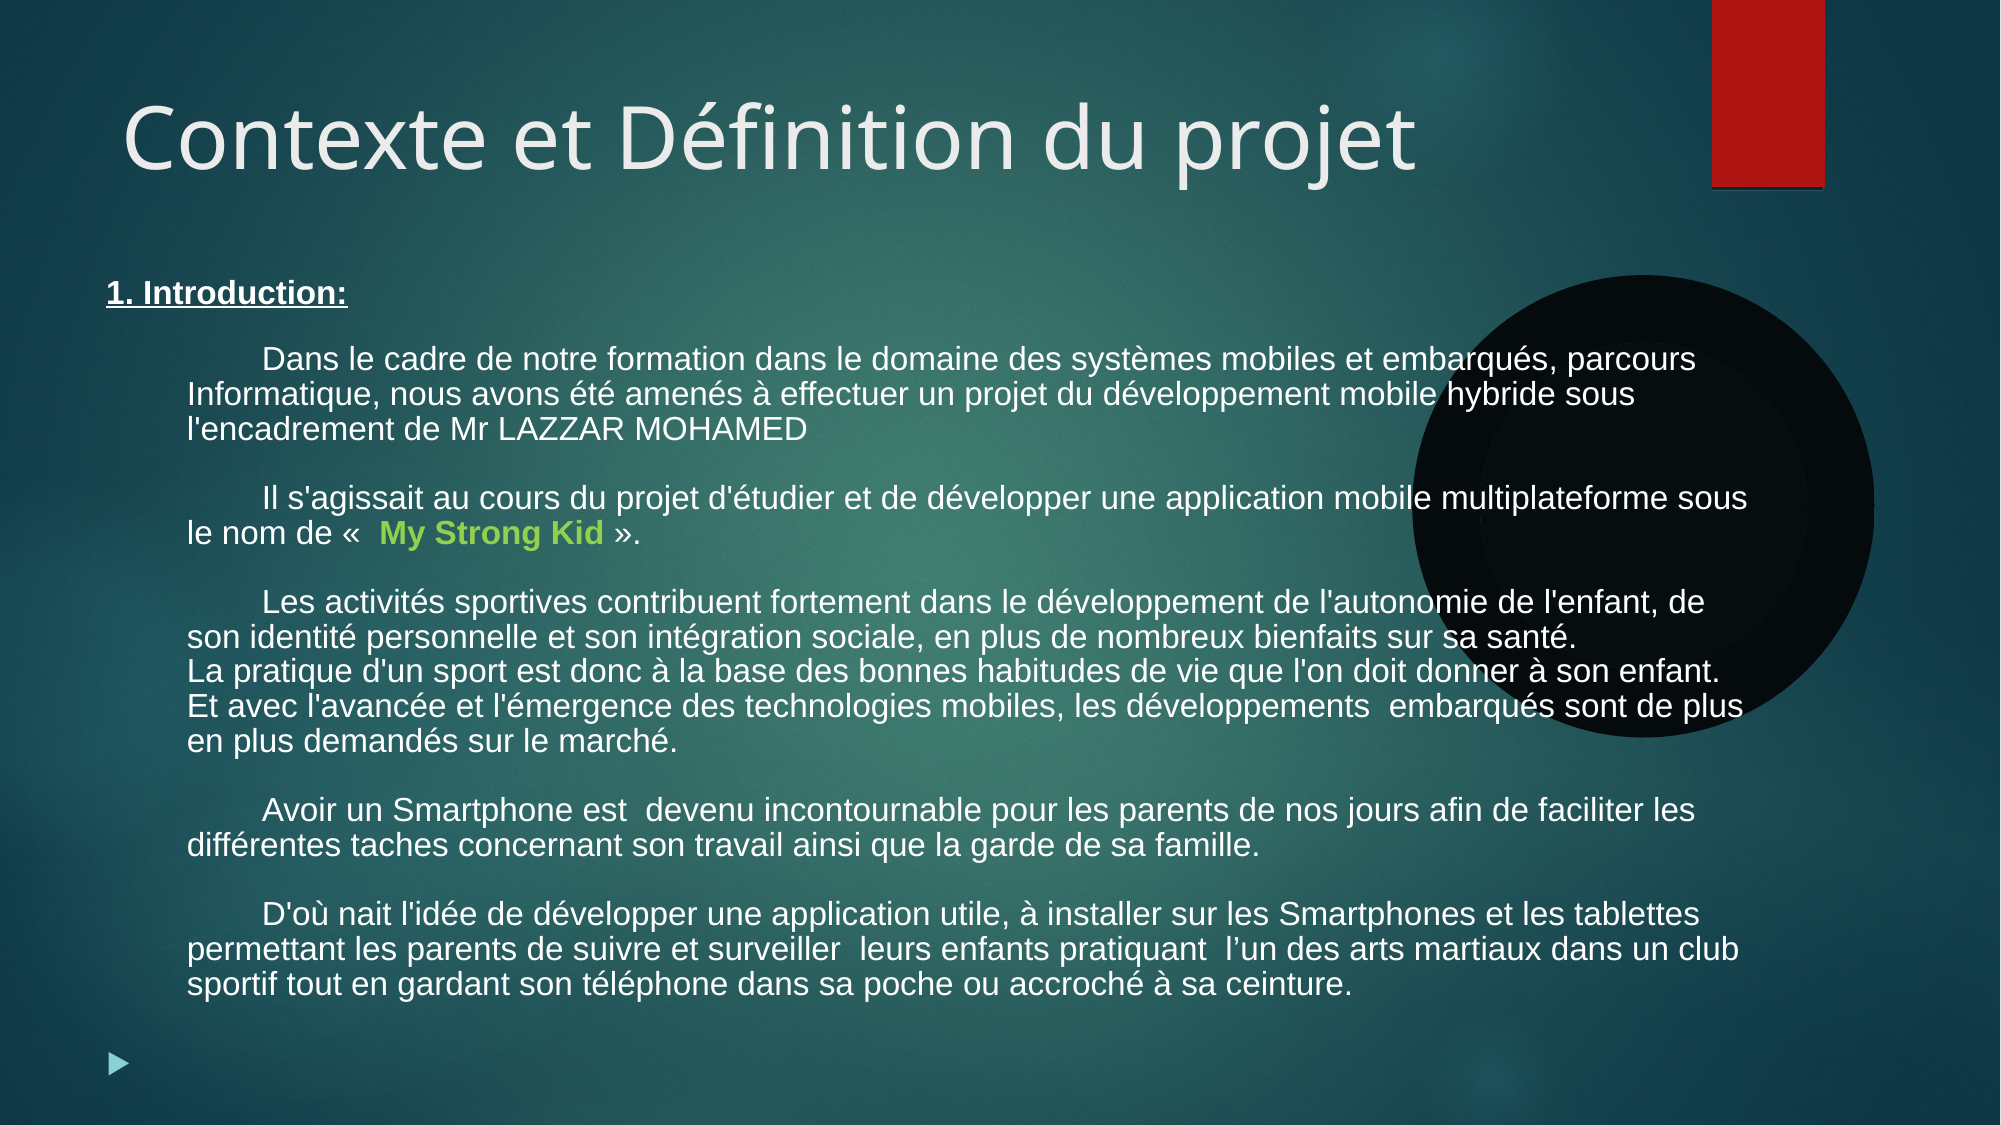

# Contexte et Définition du projet
1. Introduction:
	Dans le cadre de notre formation dans le domaine des systèmes mobiles et embarqués, parcours Informatique, nous avons été amenés à effectuer un projet du développement mobile hybride sous l'encadrement de Mr LAZZAR MOHAMED
	Il s'agissait au cours du projet d'étudier et de développer une application mobile multiplateforme sous le nom de «  My Strong Kid ».
	Les activités sportives contribuent fortement dans le développement de l'autonomie de l'enfant, de son identité personnelle et son intégration sociale, en plus de nombreux bienfaits sur sa santé.
La pratique d'un sport est donc à la base des bonnes habitudes de vie que l'on doit donner à son enfant.
Et avec l'avancée et l'émergence des technologies mobiles, les développements embarqués sont de plus en plus demandés sur le marché.
	Avoir un Smartphone est devenu incontournable pour les parents de nos jours afin de faciliter les différentes taches concernant son travail ainsi que la garde de sa famille.
	D'où nait l'idée de développer une application utile, à installer sur les Smartphones et les tablettes permettant les parents de suivre et surveiller leurs enfants pratiquant l’un des arts martiaux dans un club sportif tout en gardant son téléphone dans sa poche ou accroché à sa ceinture.